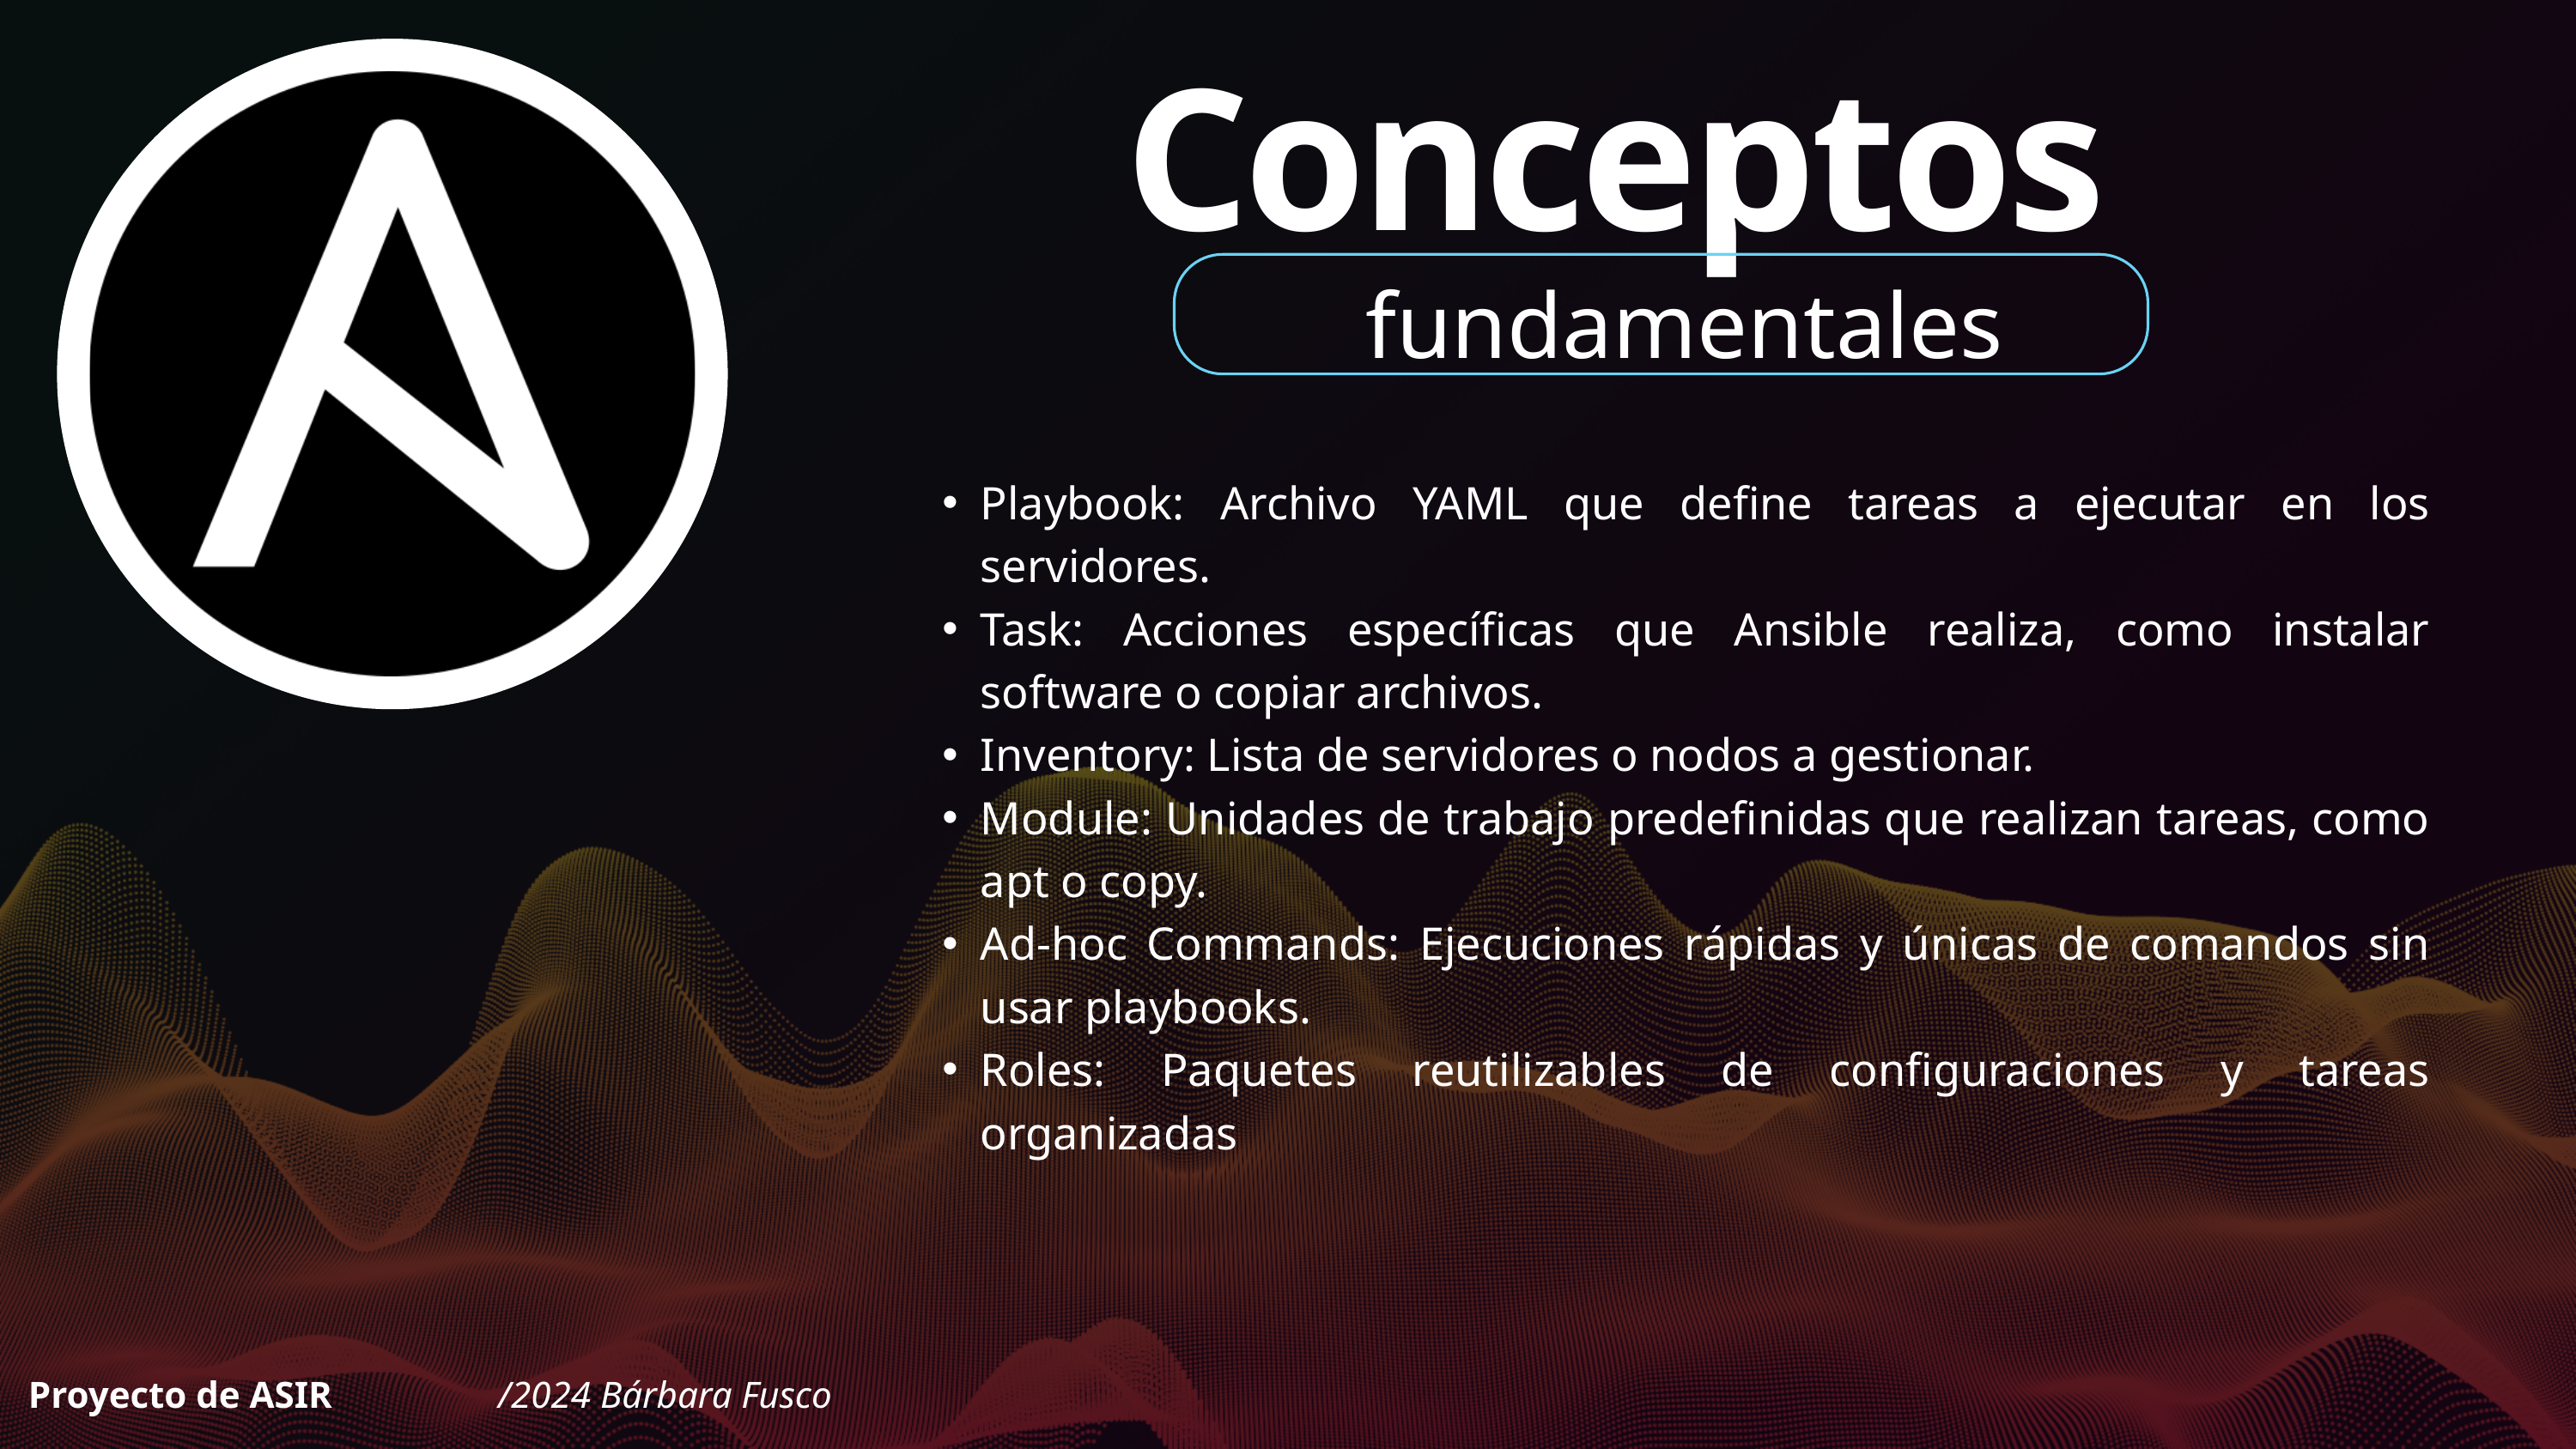

Conceptos
fundamentales
Playbook: Archivo YAML que define tareas a ejecutar en los servidores.
Task: Acciones específicas que Ansible realiza, como instalar software o copiar archivos.
Inventory: Lista de servidores o nodos a gestionar.
Module: Unidades de trabajo predefinidas que realizan tareas, como apt o copy.
Ad-hoc Commands: Ejecuciones rápidas y únicas de comandos sin usar playbooks.
Roles: Paquetes reutilizables de configuraciones y tareas organizadas
Proyecto de ASIR
/2024 Bárbara Fusco